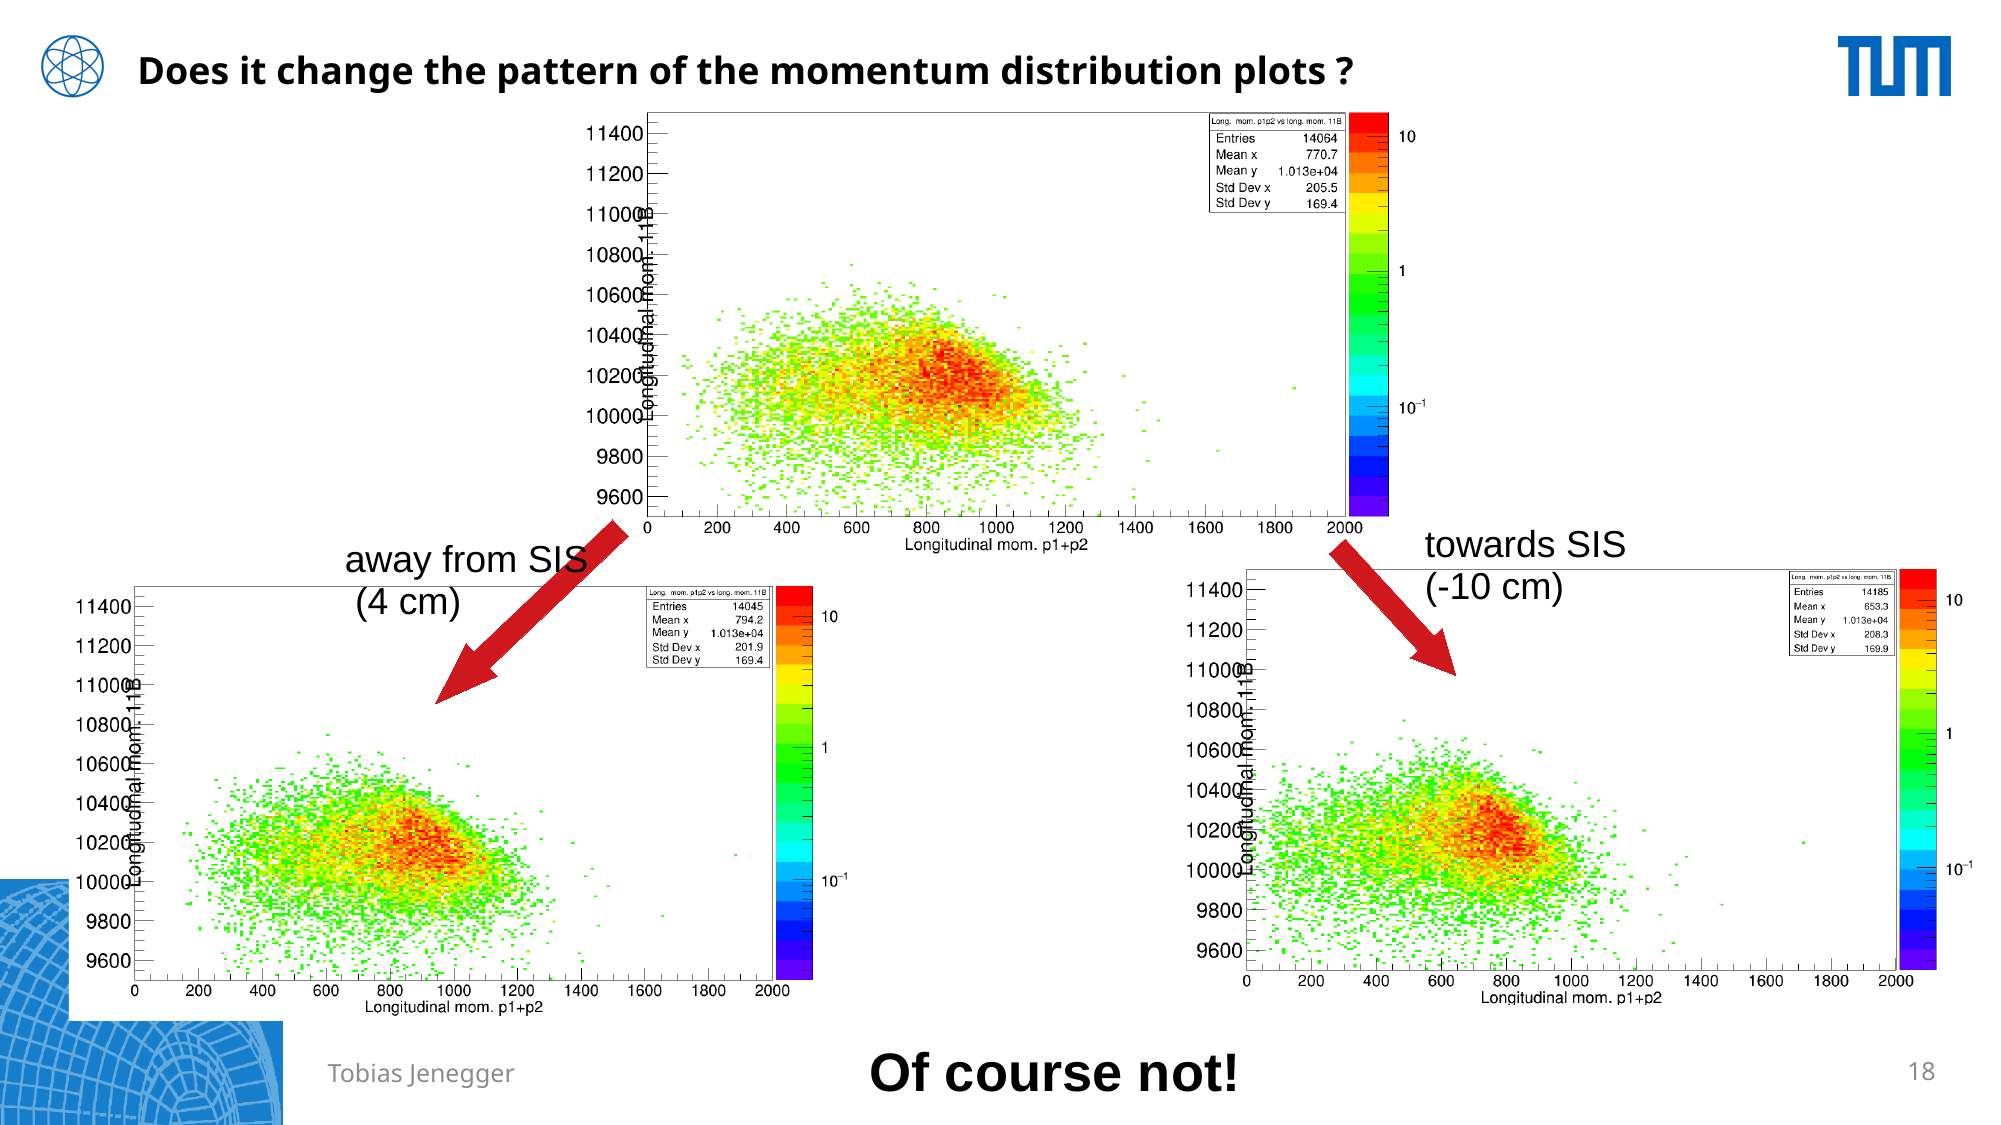

# Does it change the pattern of the momentum distribution plots ?
towards SIS
(-10 cm)
away from SIS
 (4 cm)
Of course not!
Tobias Jenegger